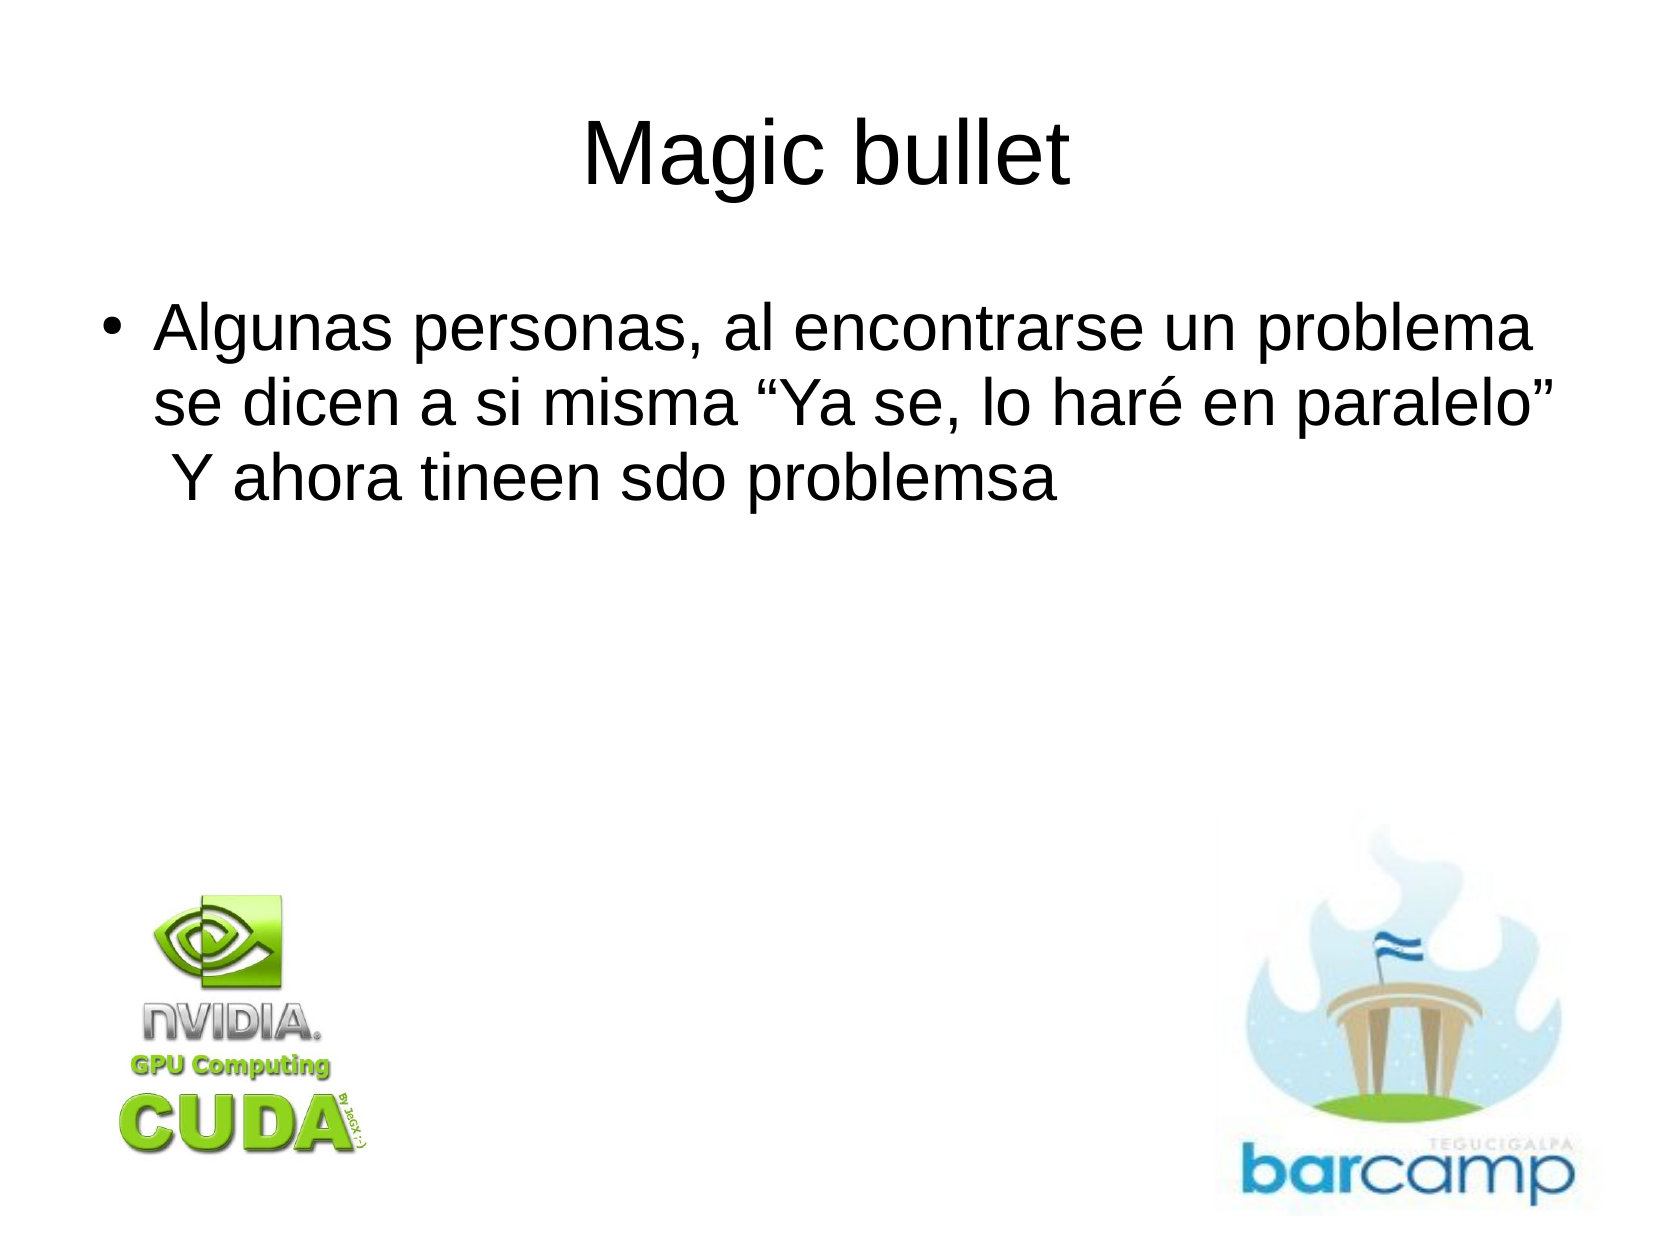

# Magic bullet
Algunas personas, al encontrarse un problema se dicen a si misma “Ya se, lo haré en paralelo” Y ahora tineen sdo problemsa